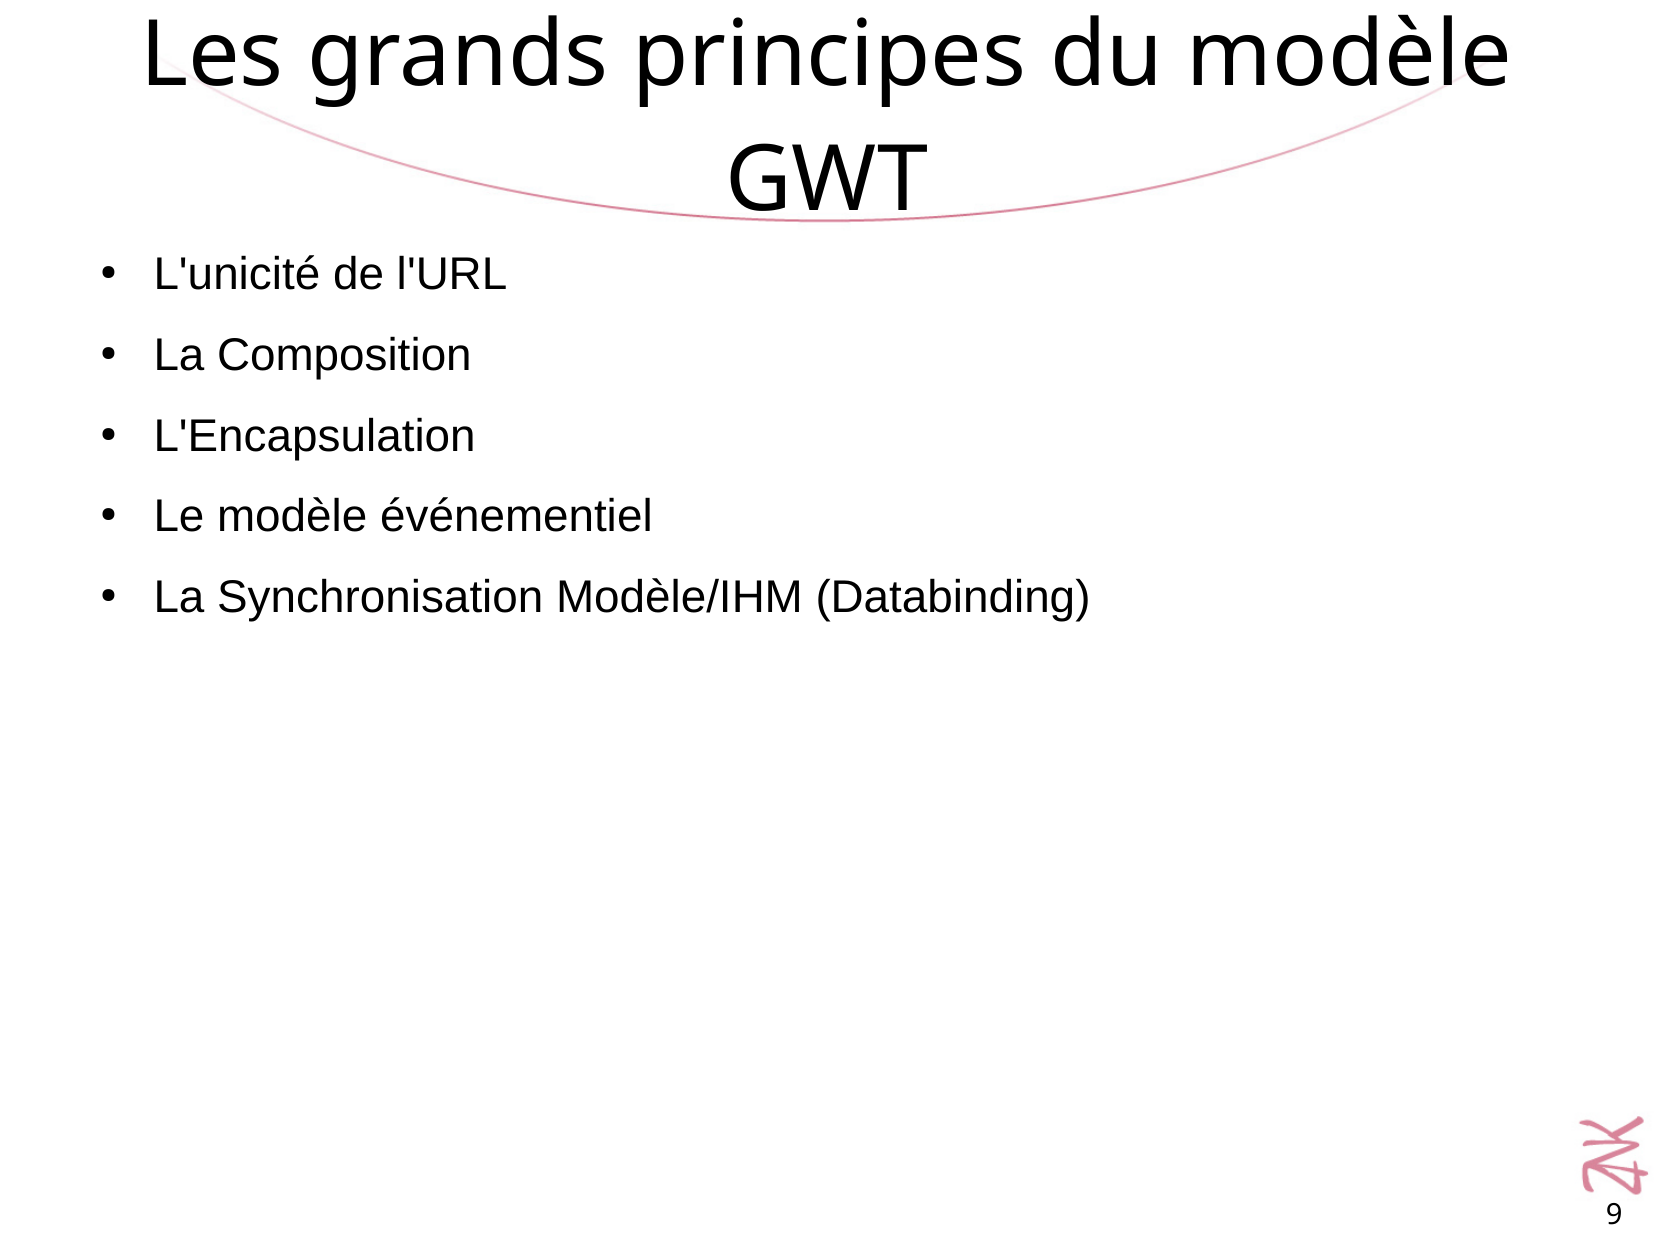

# Les grands principes du modèle GWT
L'unicité de l'URL
La Composition
L'Encapsulation
Le modèle événementiel
La Synchronisation Modèle/IHM (Databinding)
9